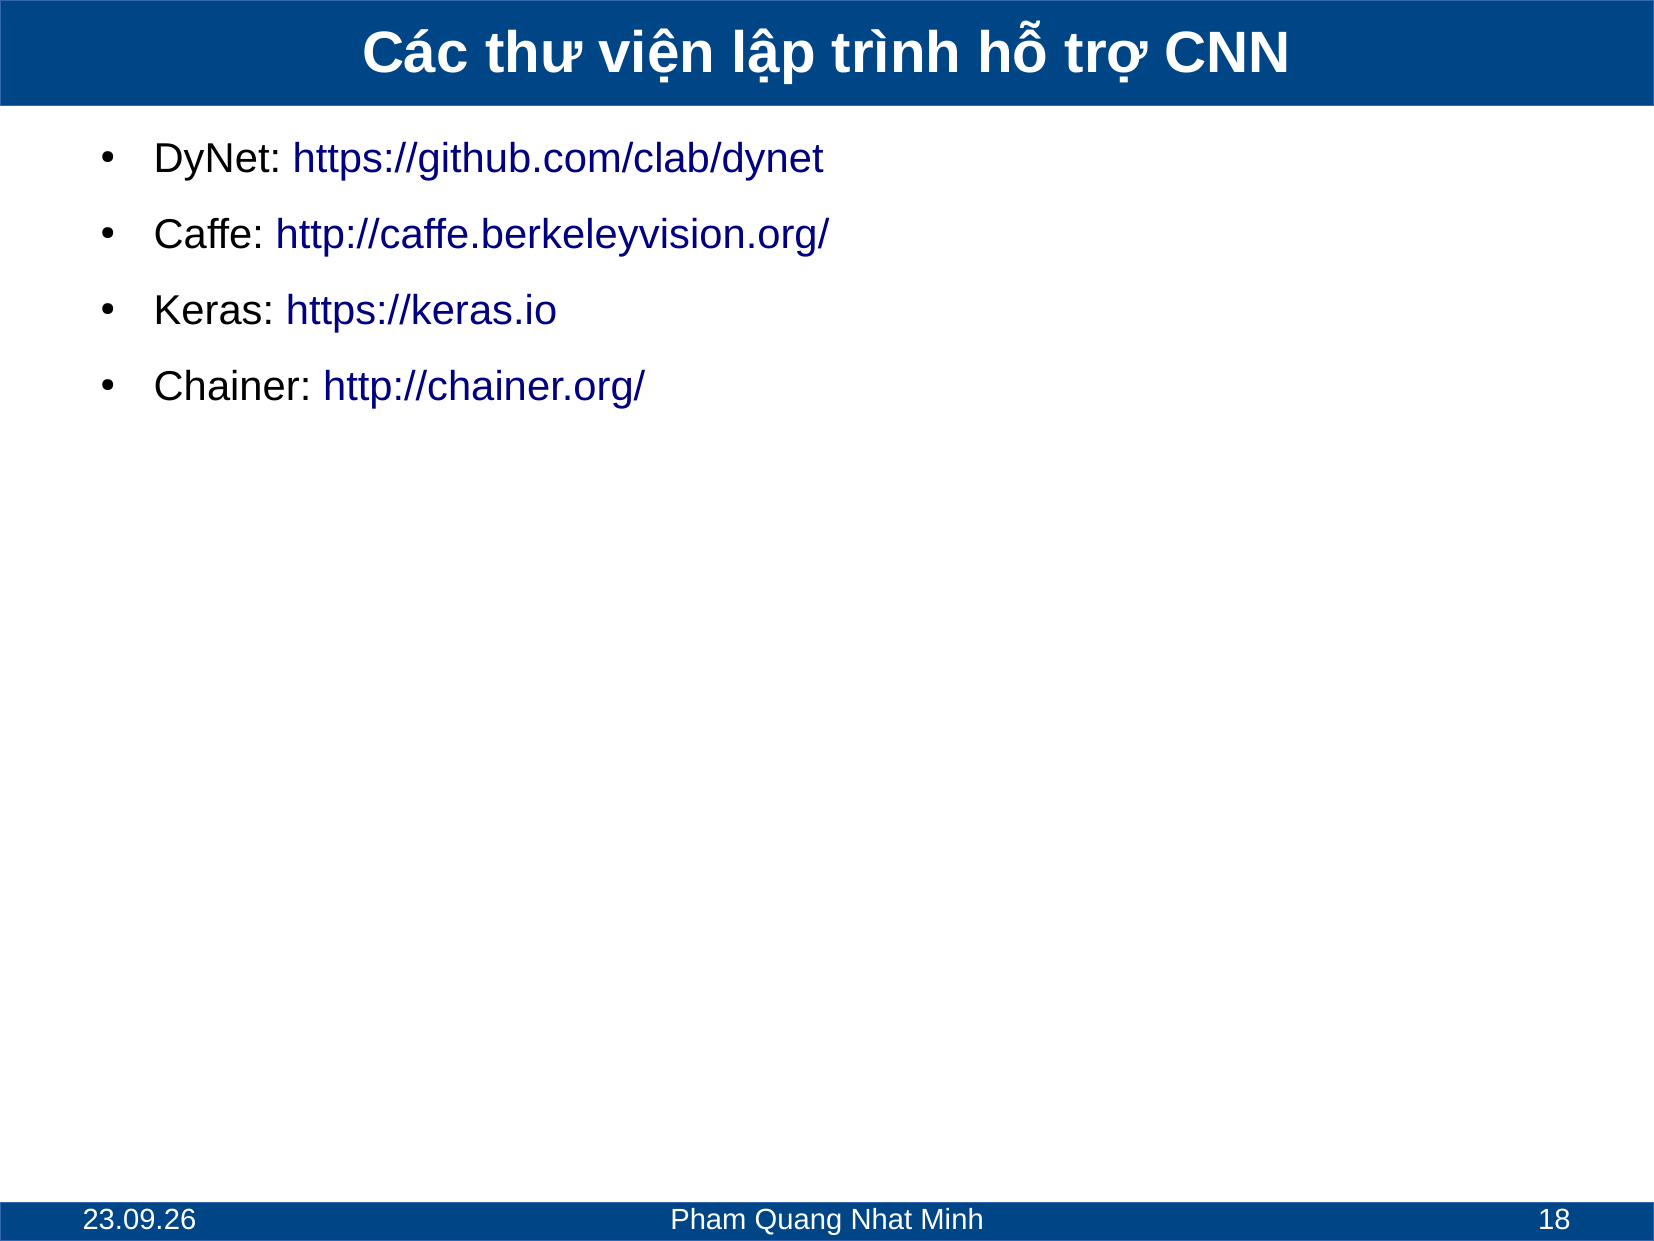

# Các thư viện lập trình hỗ trợ CNN
DyNet: https://github.com/clab/dynet
Caffe: http://caffe.berkeleyvision.org/
Keras: https://keras.io
Chainer: http://chainer.org/
Pham Quang Nhat Minh
18